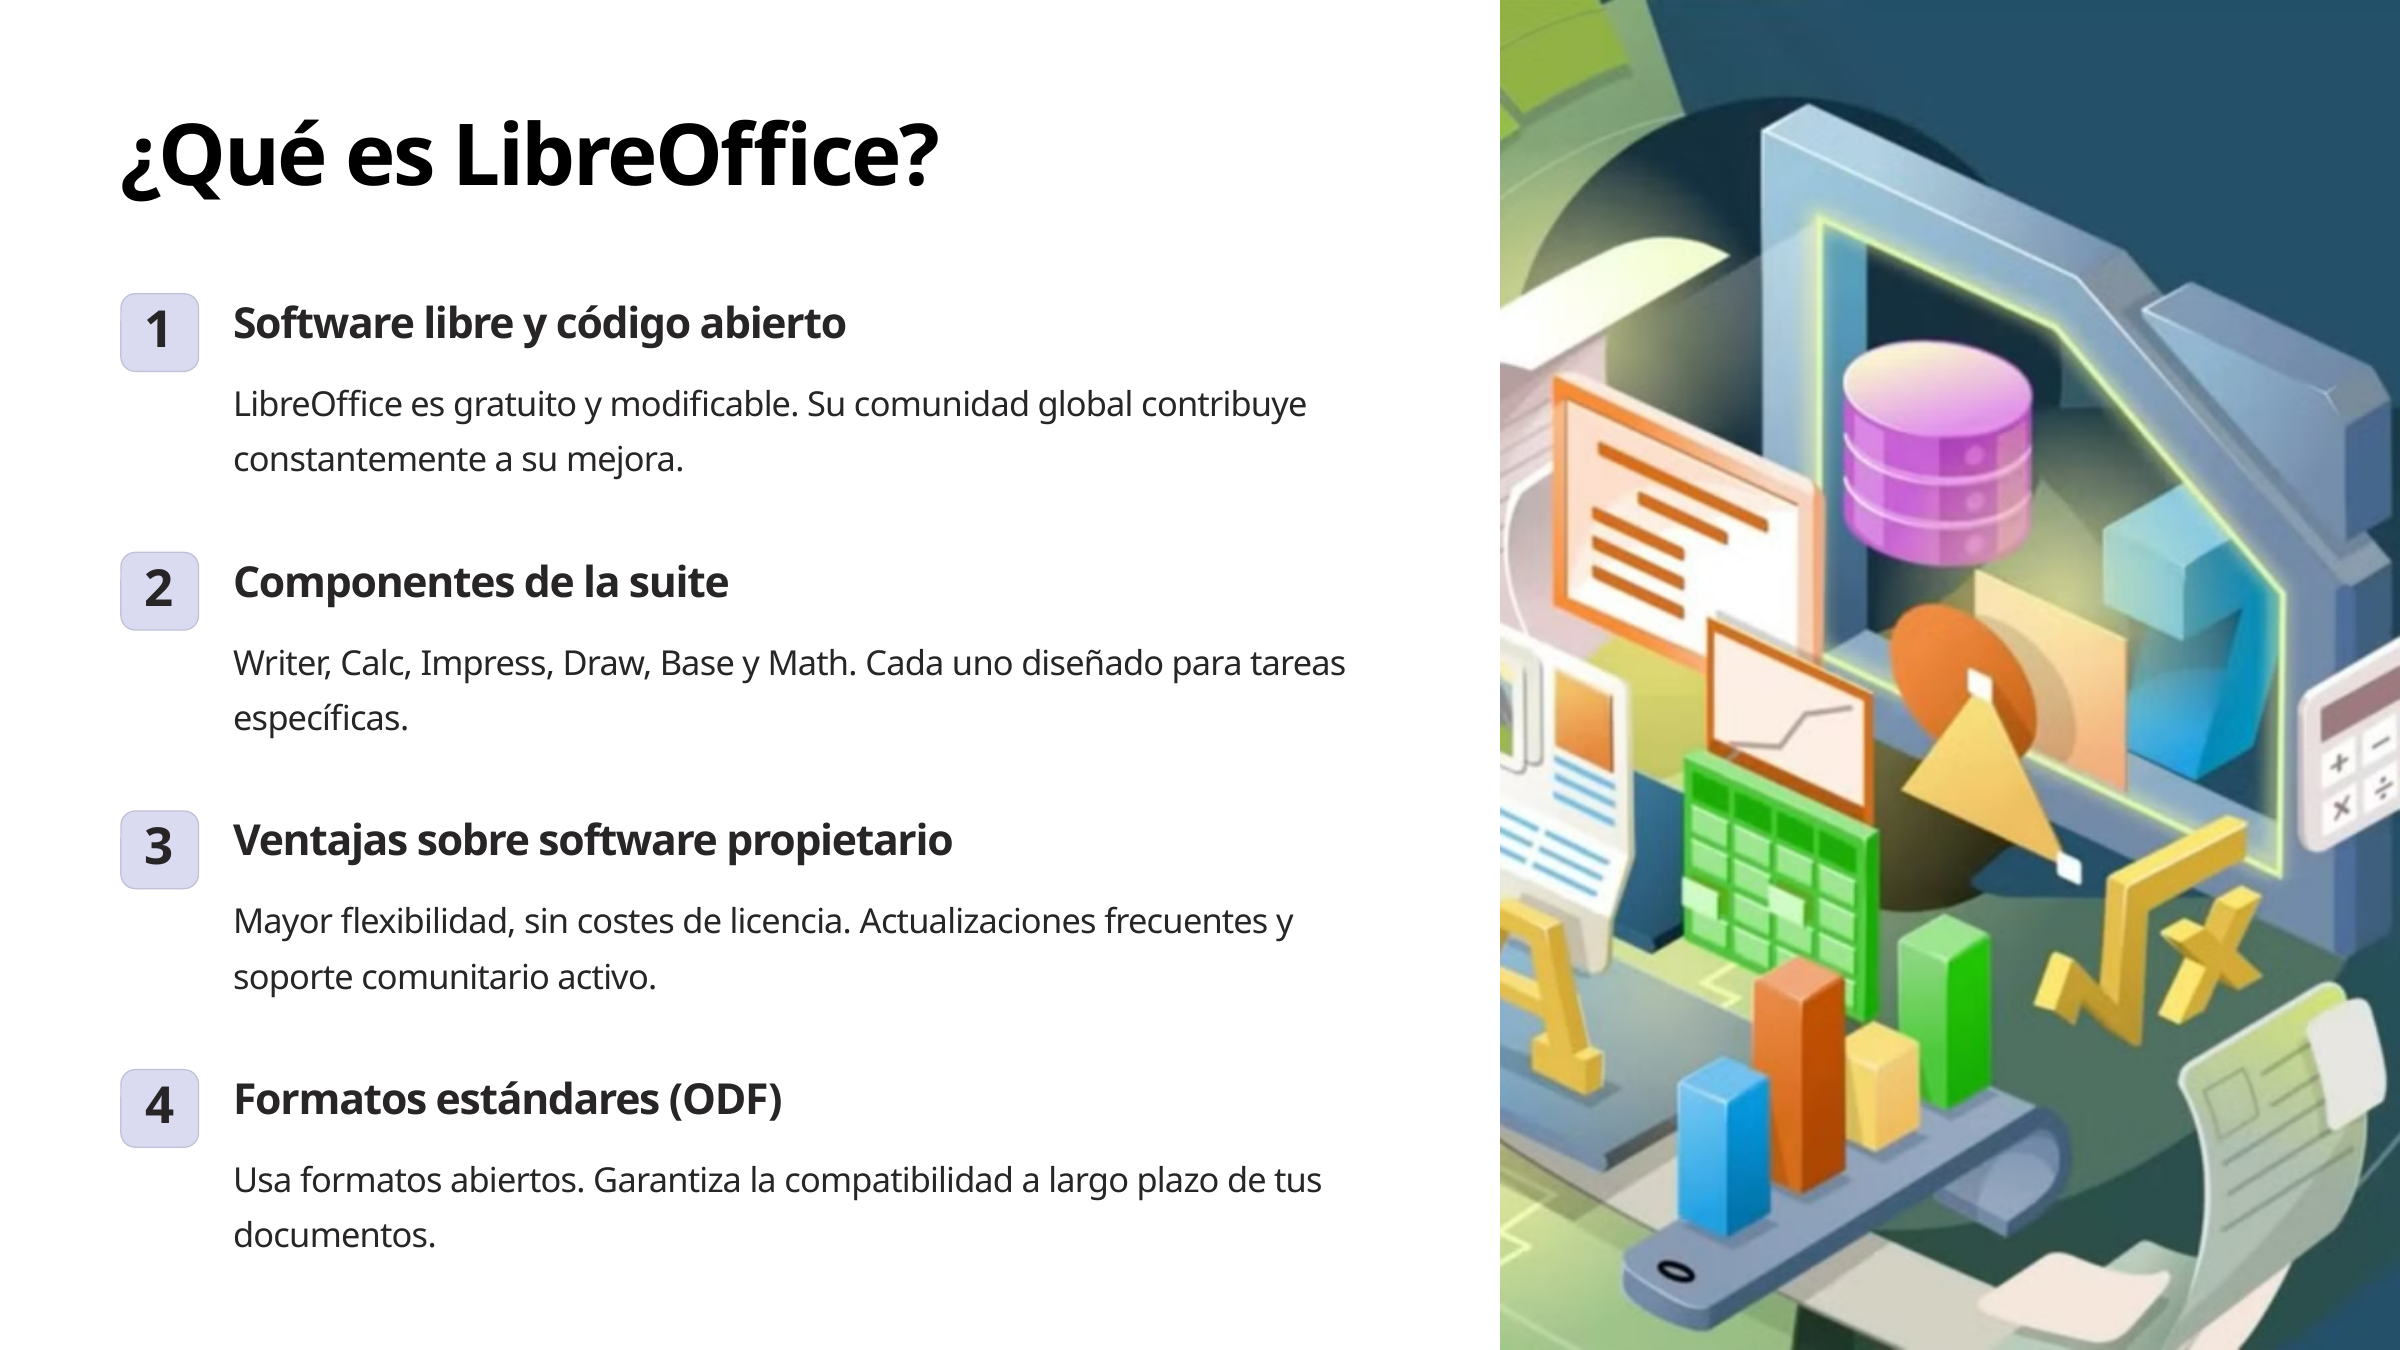

¿Qué es LibreOffice?
Software libre y código abierto
1
LibreOffice es gratuito y modificable. Su comunidad global contribuye constantemente a su mejora.
Componentes de la suite
2
Writer, Calc, Impress, Draw, Base y Math. Cada uno diseñado para tareas específicas.
Ventajas sobre software propietario
3
Mayor flexibilidad, sin costes de licencia. Actualizaciones frecuentes y soporte comunitario activo.
Formatos estándares (ODF)
4
Usa formatos abiertos. Garantiza la compatibilidad a largo plazo de tus documentos.